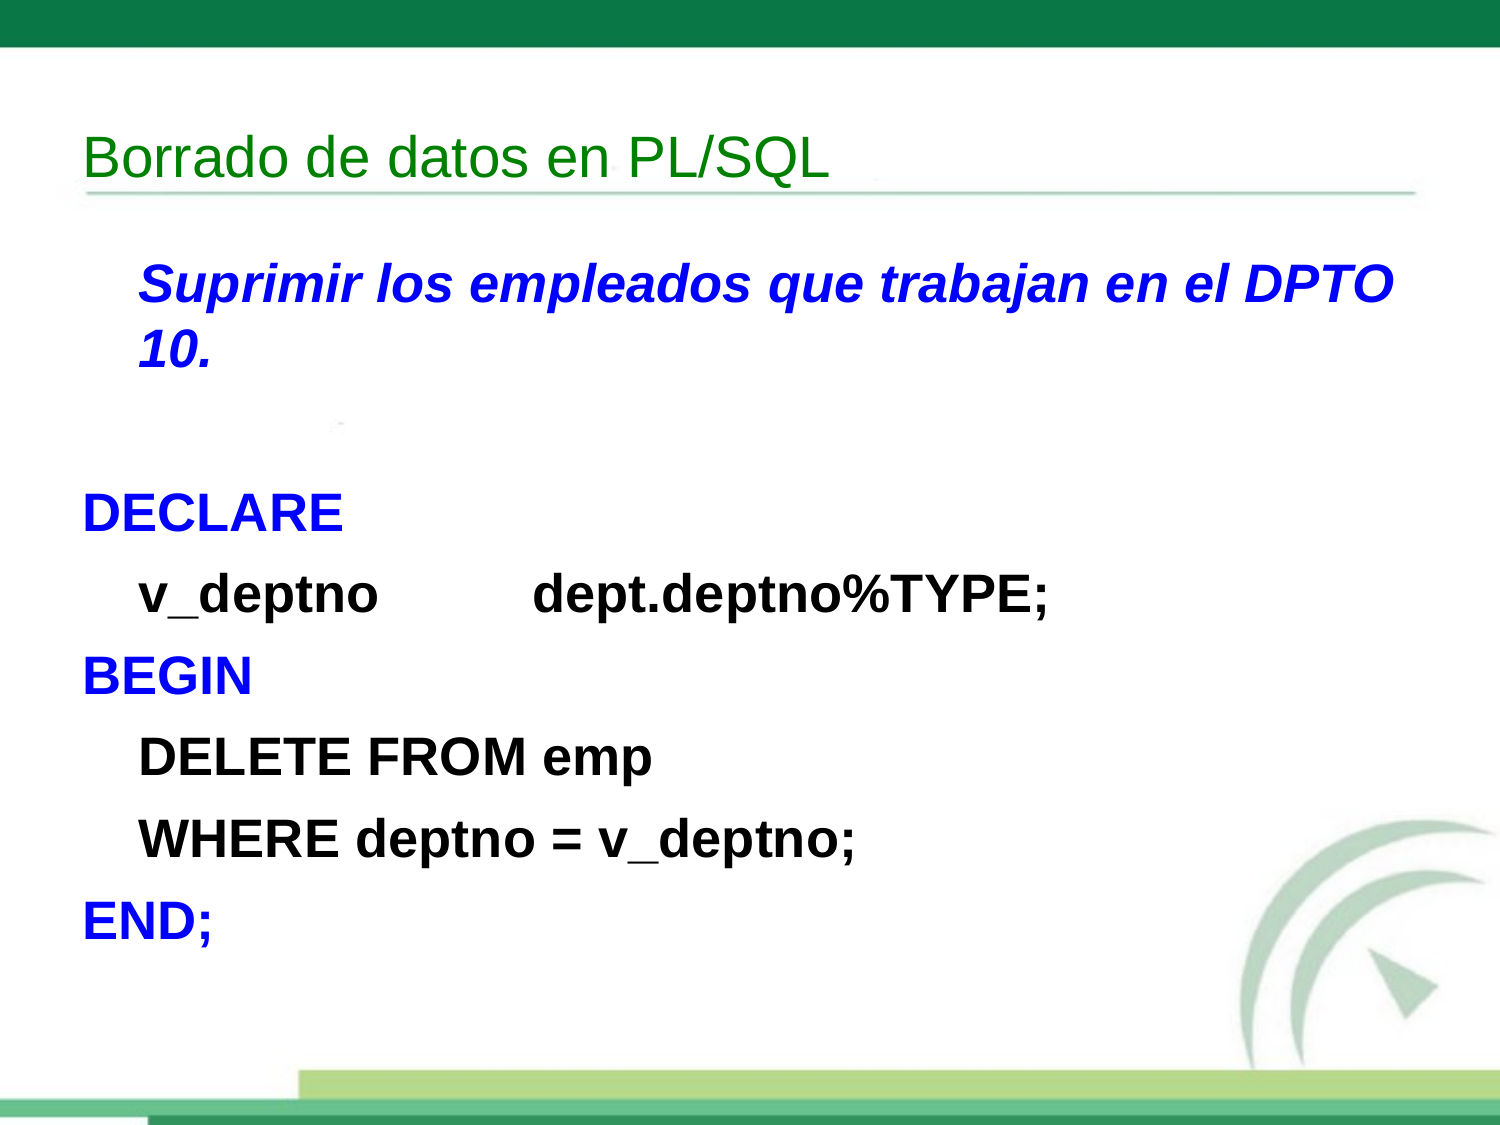

# Borrado de datos en PL/SQL
	Suprimir los empleados que trabajan en el DPTO 10.
DECLARE
	v_deptno		dept.deptno%TYPE;
BEGIN
	DELETE FROM emp
	WHERE deptno = v_deptno;
END;